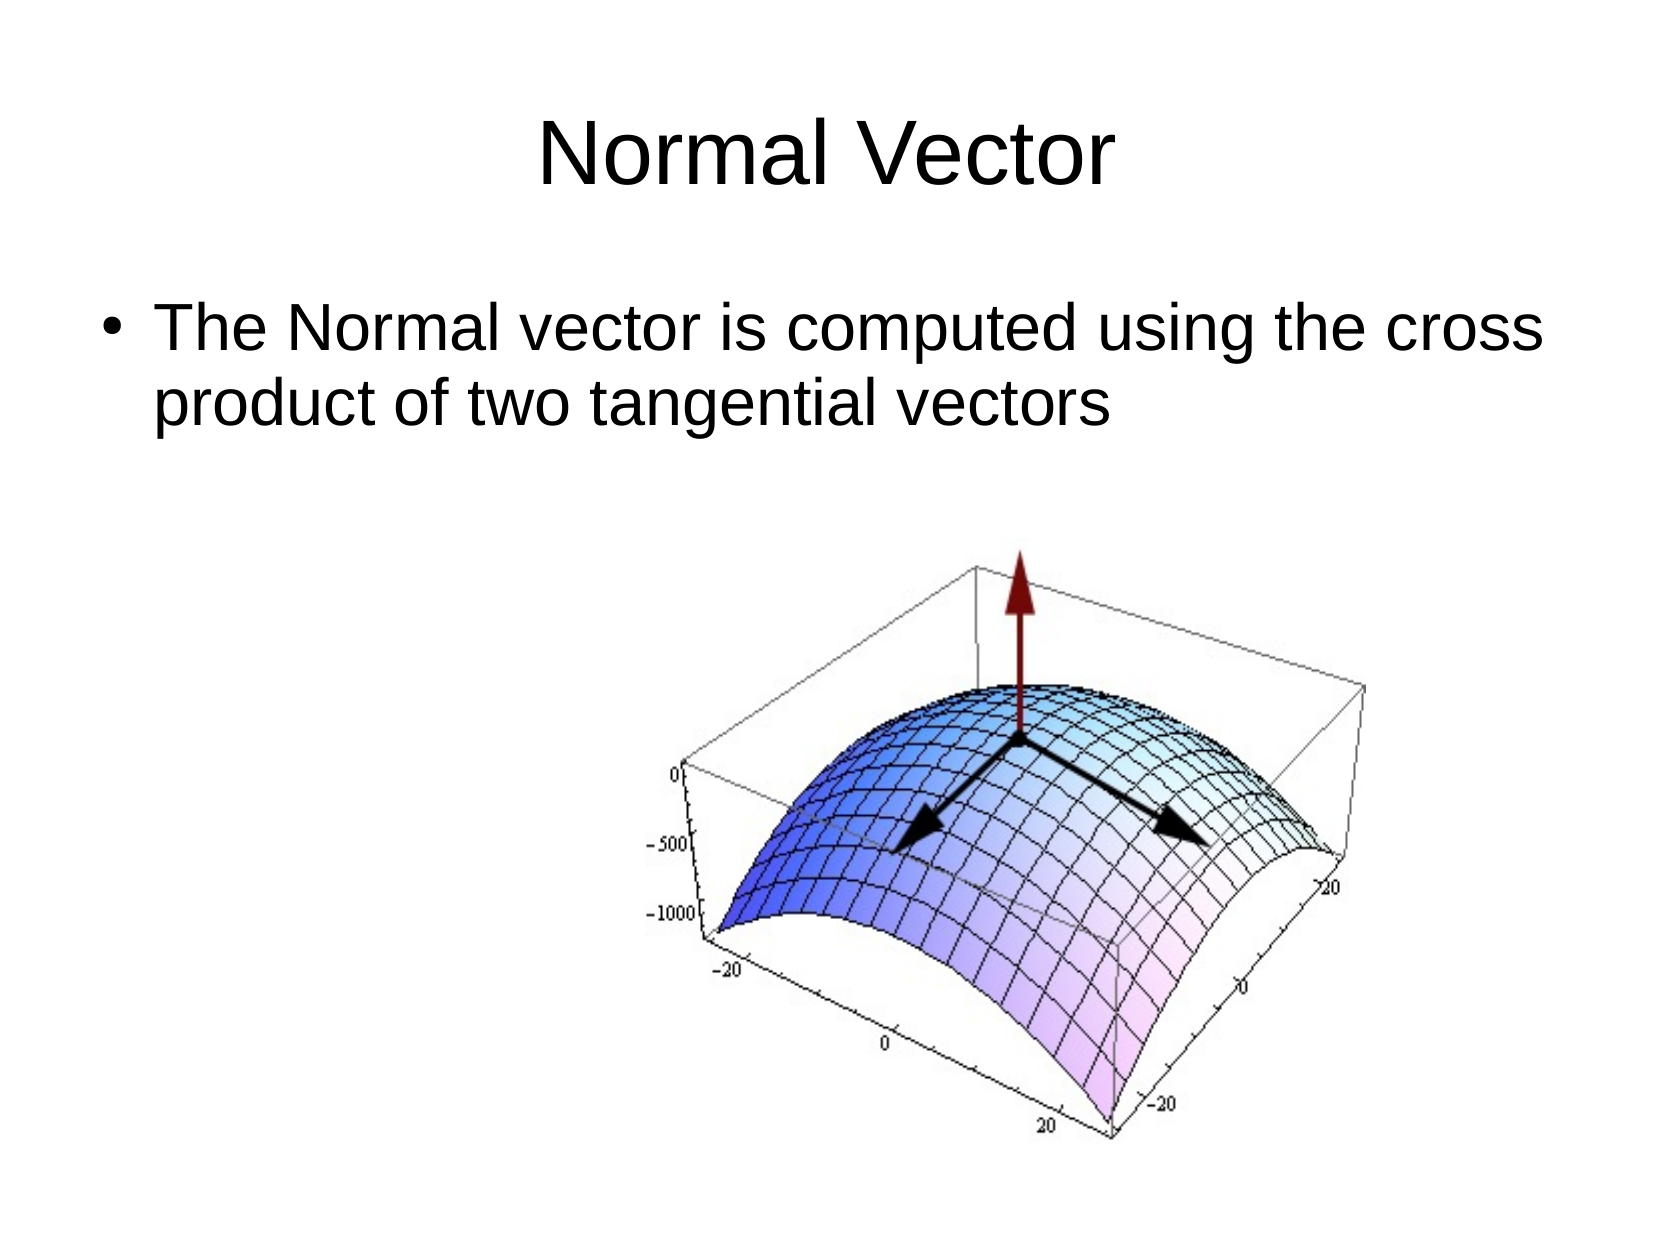

# Normal Vector
The Normal vector is computed using the cross product of two tangential vectors